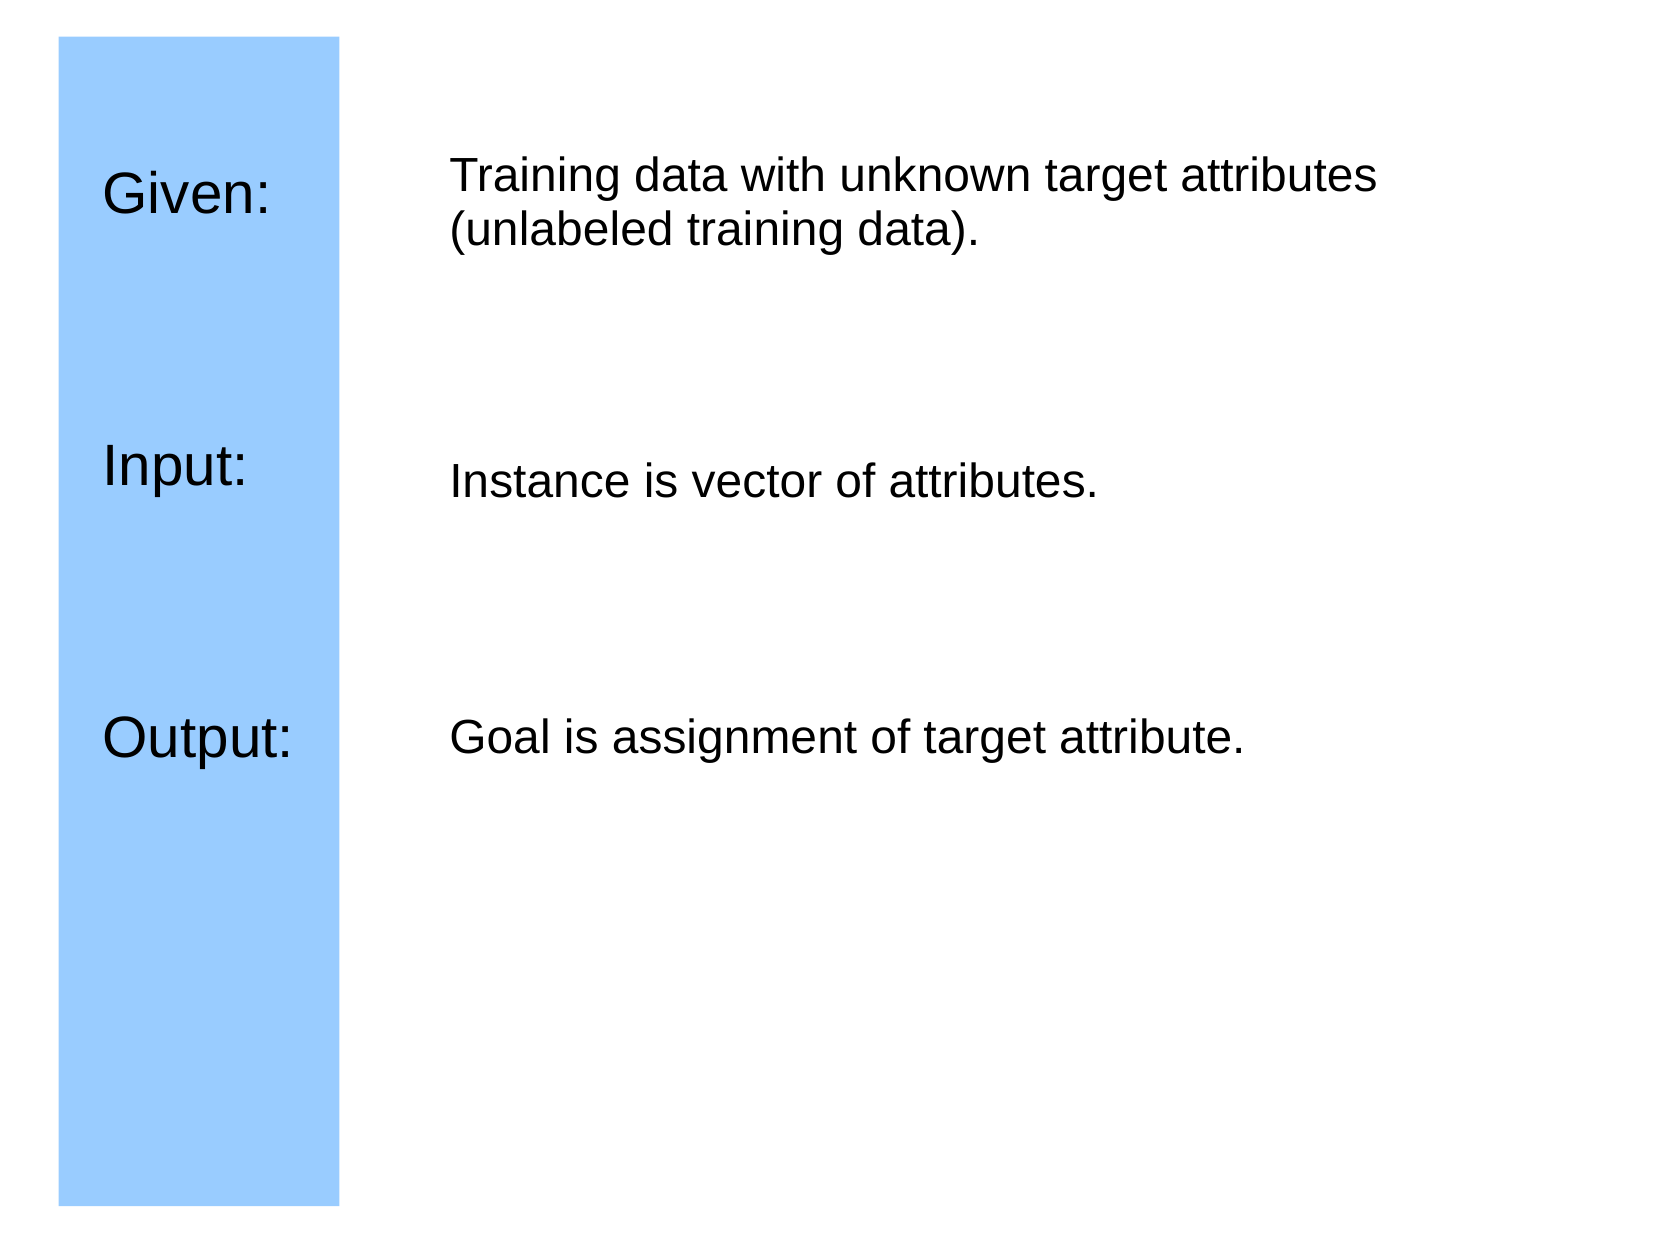

Training data with unknown target attributes
(unlabeled training data).
Given:
Input:
Instance is vector of attributes.
Output:
Goal is assignment of target attribute.